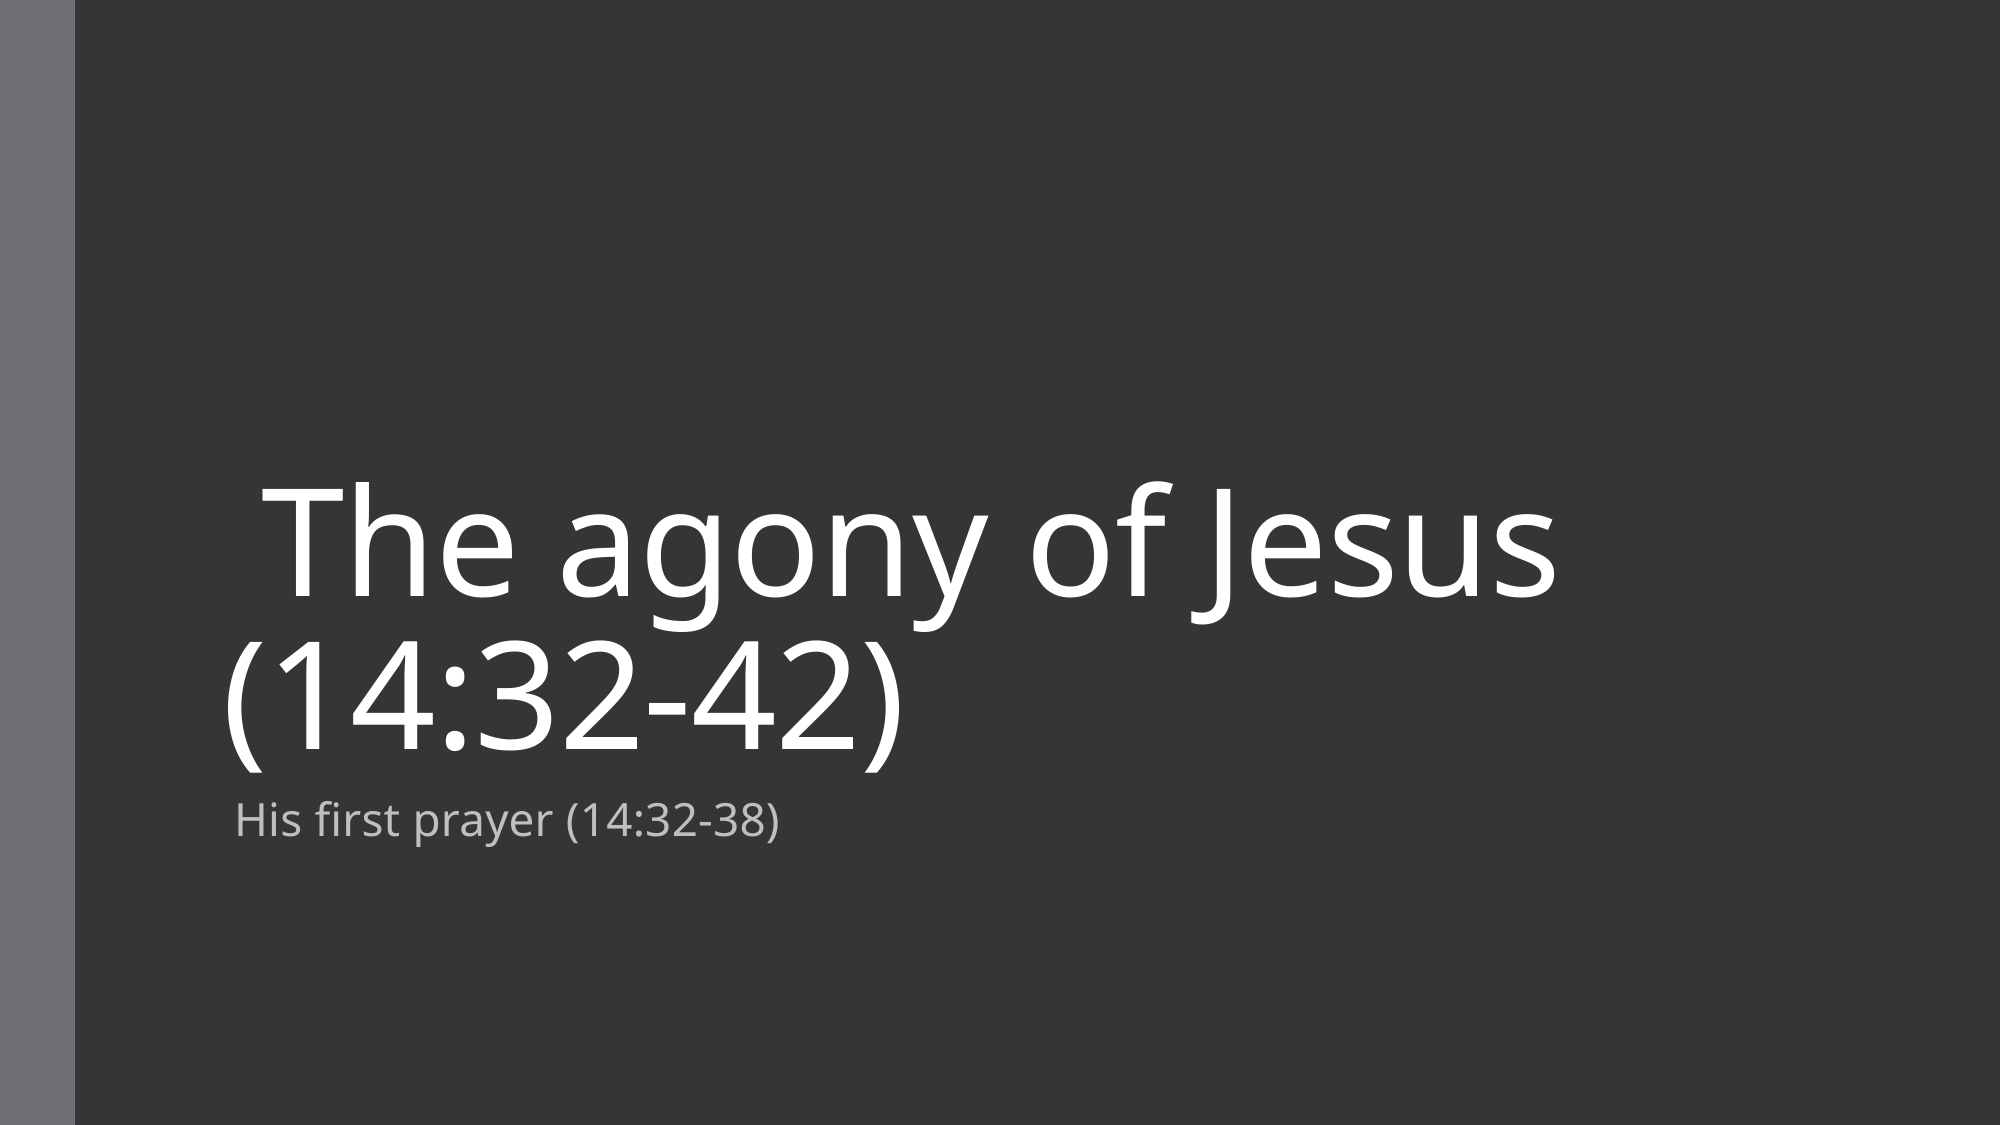

# The agony of Jesus (14:32-42)
 His first prayer (14:32-38)